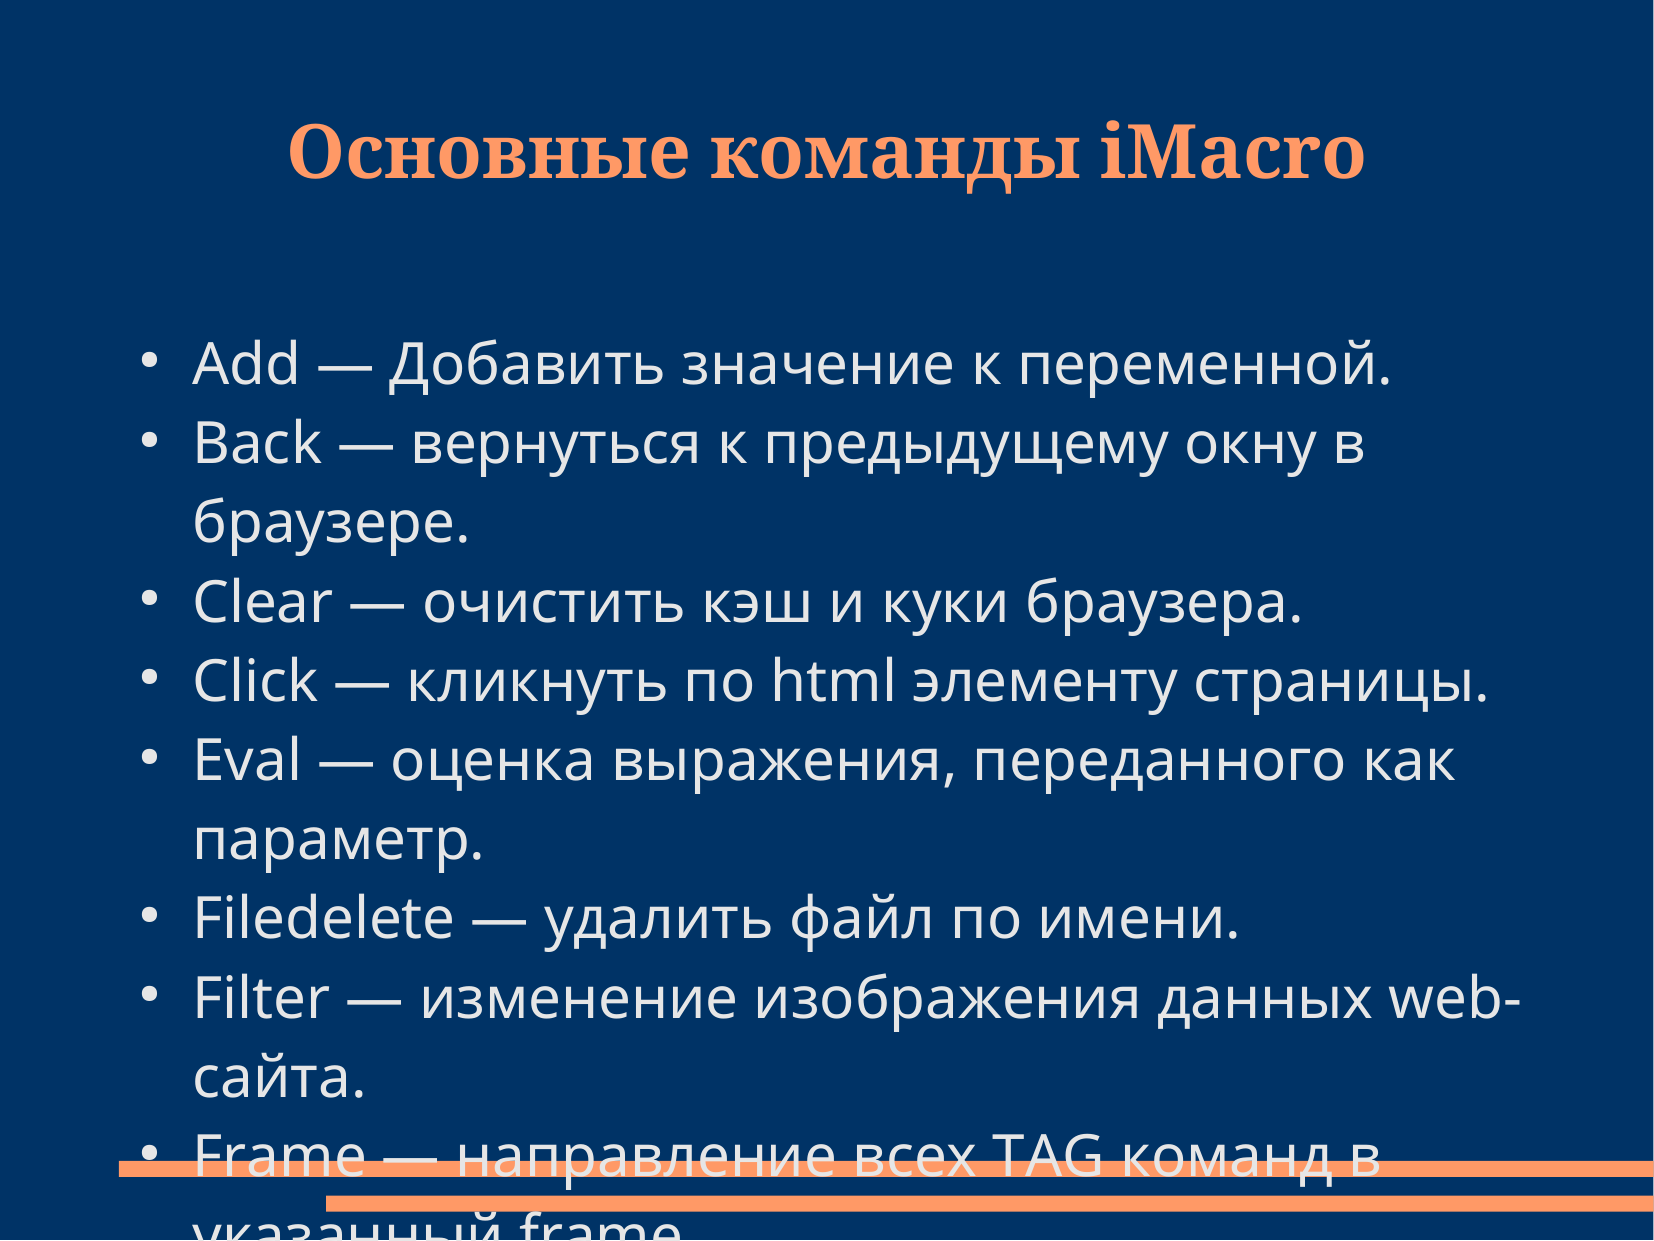

# Основные команды iMacro
Add — Добавить значение к переменной.
Back — вернуться к предыдущему окну в браузере.
Clear — очистить кэш и куки браузера.
Click — кликнуть по html элементу страницы.
Eval — оценка выражения, переданного как параметр.
Filedelete — удалить файл по имени.
Filter — изменение изображения данных web-сайта.
Frame — направление всех TAG команд в указанный frame.